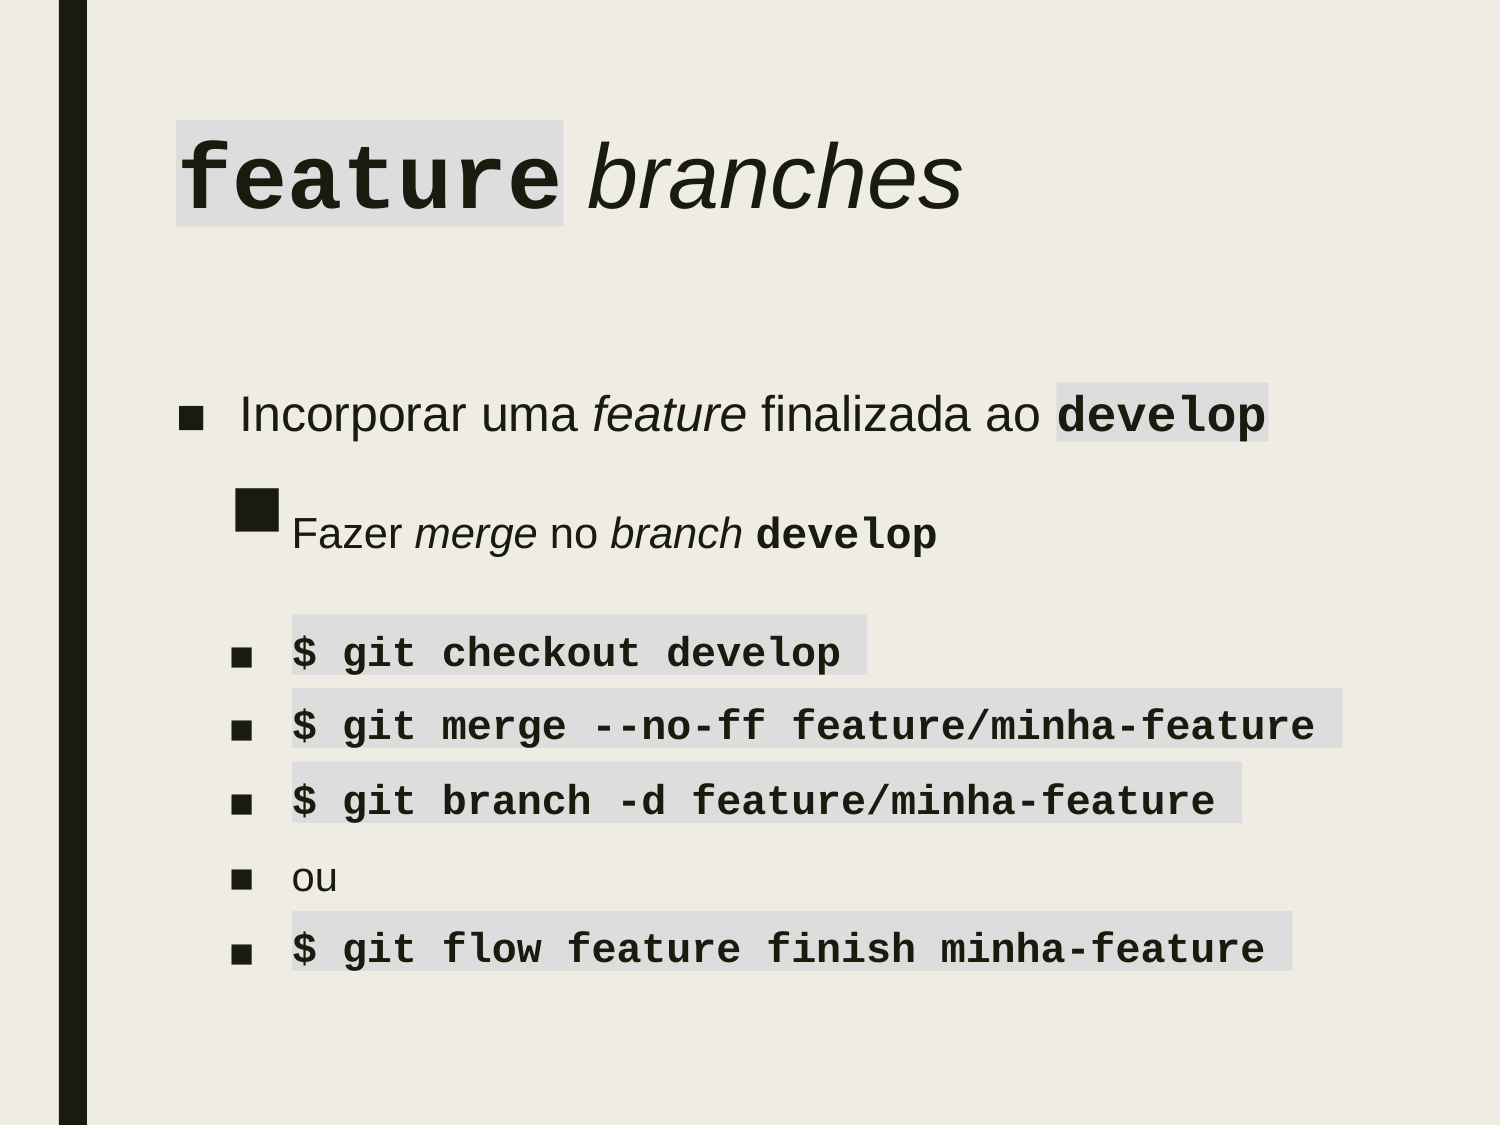

# branches
feature
Incorporar uma feature finalizada ao
Fazer merge no branch develop
■
develop
■
■
■
■
■
$ git checkout develop
$ git merge --no-ff feature/minha-feature
$ git branch -d feature/minha-feature
ou
$ git flow feature finish minha-feature